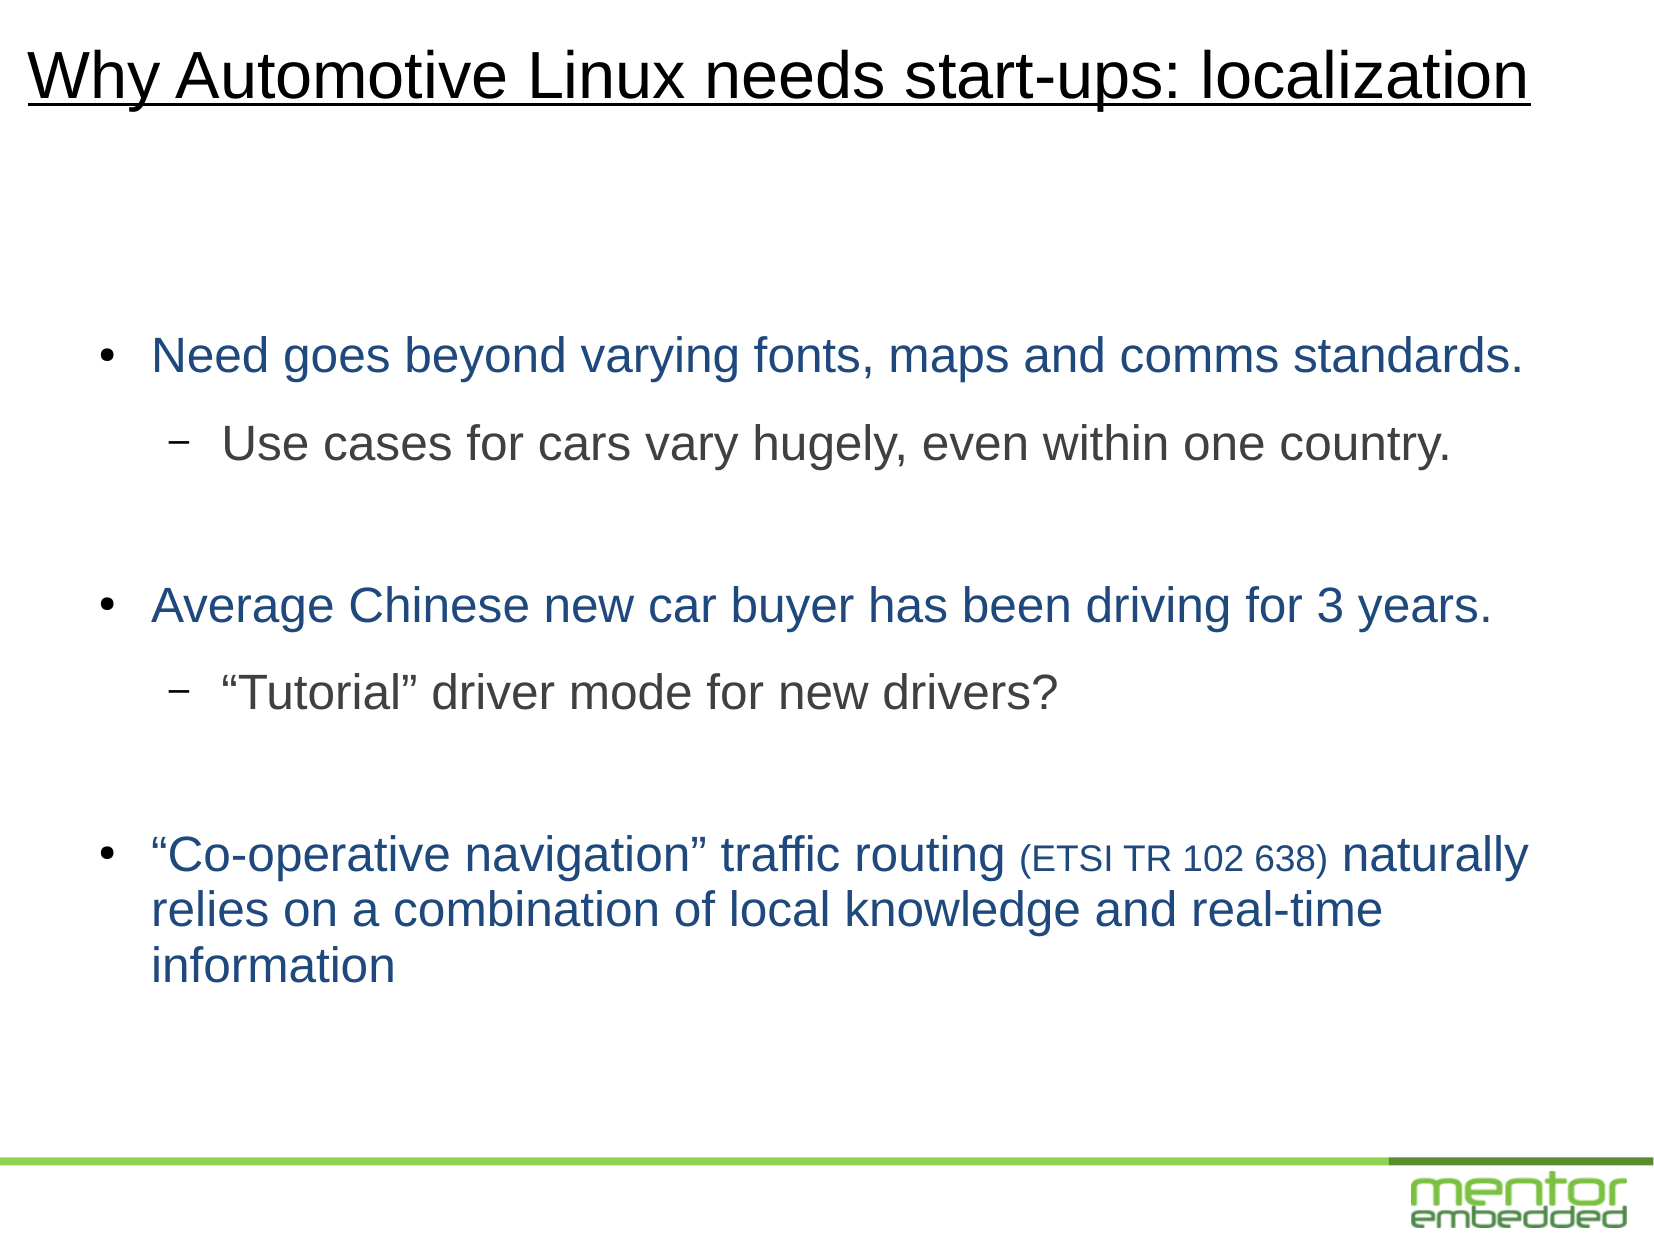

# Why Automotive Linux needs start-ups: localization
Need goes beyond varying fonts, maps and comms standards.
Use cases for cars vary hugely, even within one country.
Average Chinese new car buyer has been driving for 3 years.
“Tutorial” driver mode for new drivers?
“Co-operative navigation” traffic routing (ETSI TR 102 638) naturally relies on a combination of local knowledge and real-time information